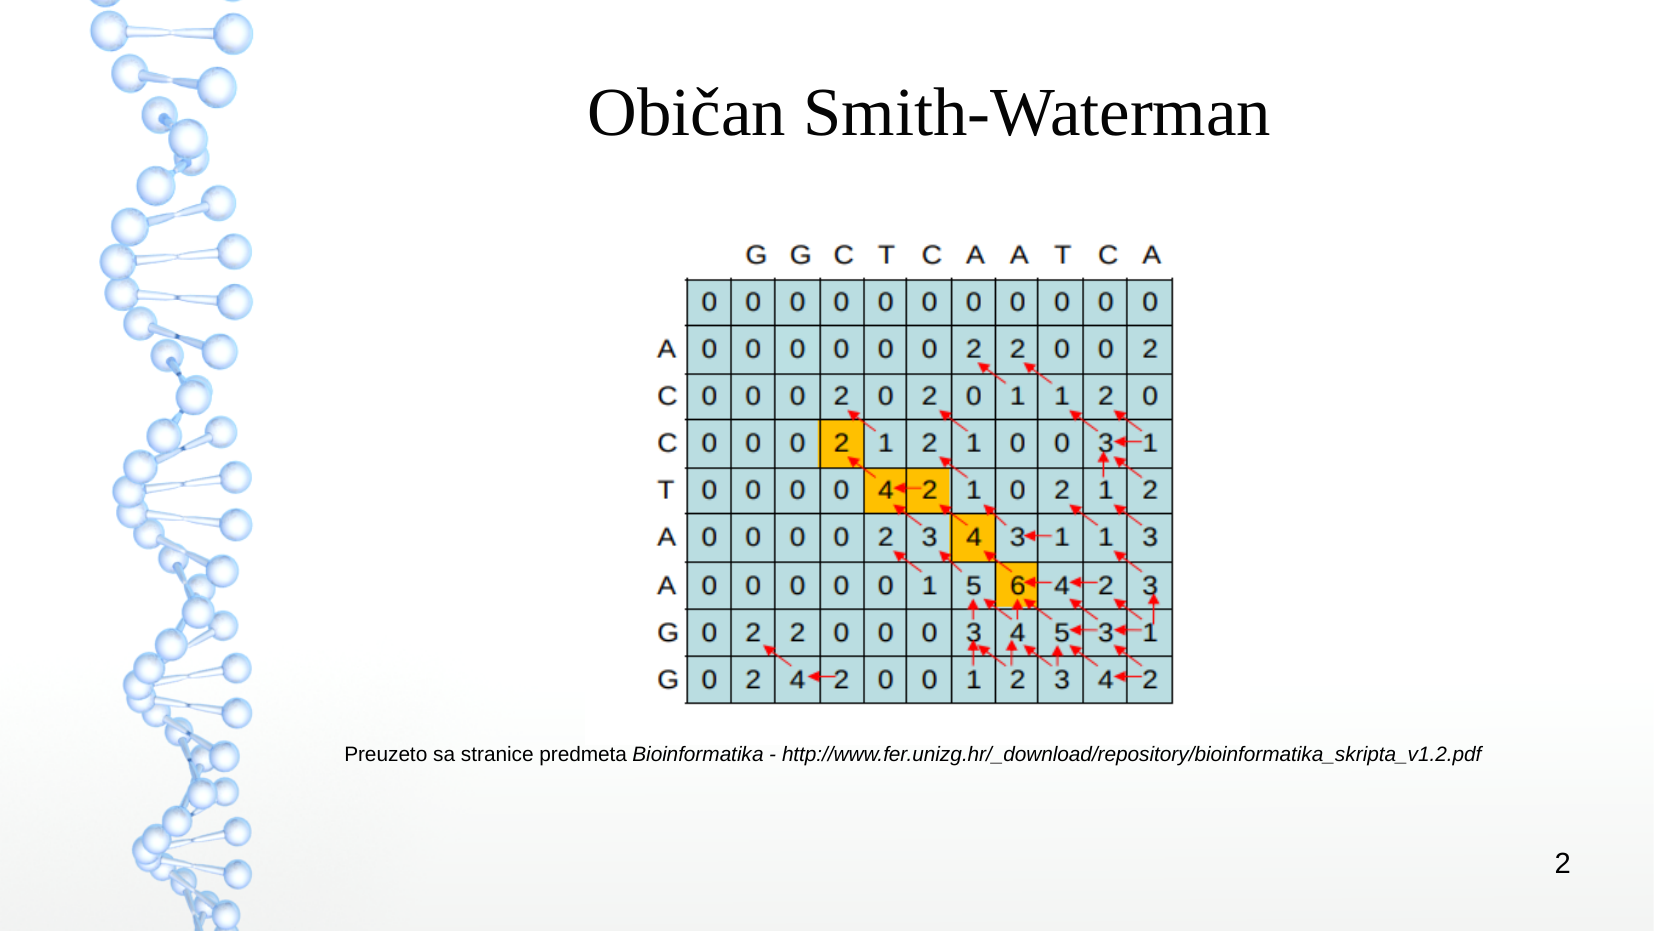

# Običan Smith-Waterman
Preuzeto sa stranice predmeta Bioinformatika - http://www.fer.unizg.hr/_download/repository/bioinformatika_skripta_v1.2.pdf
2